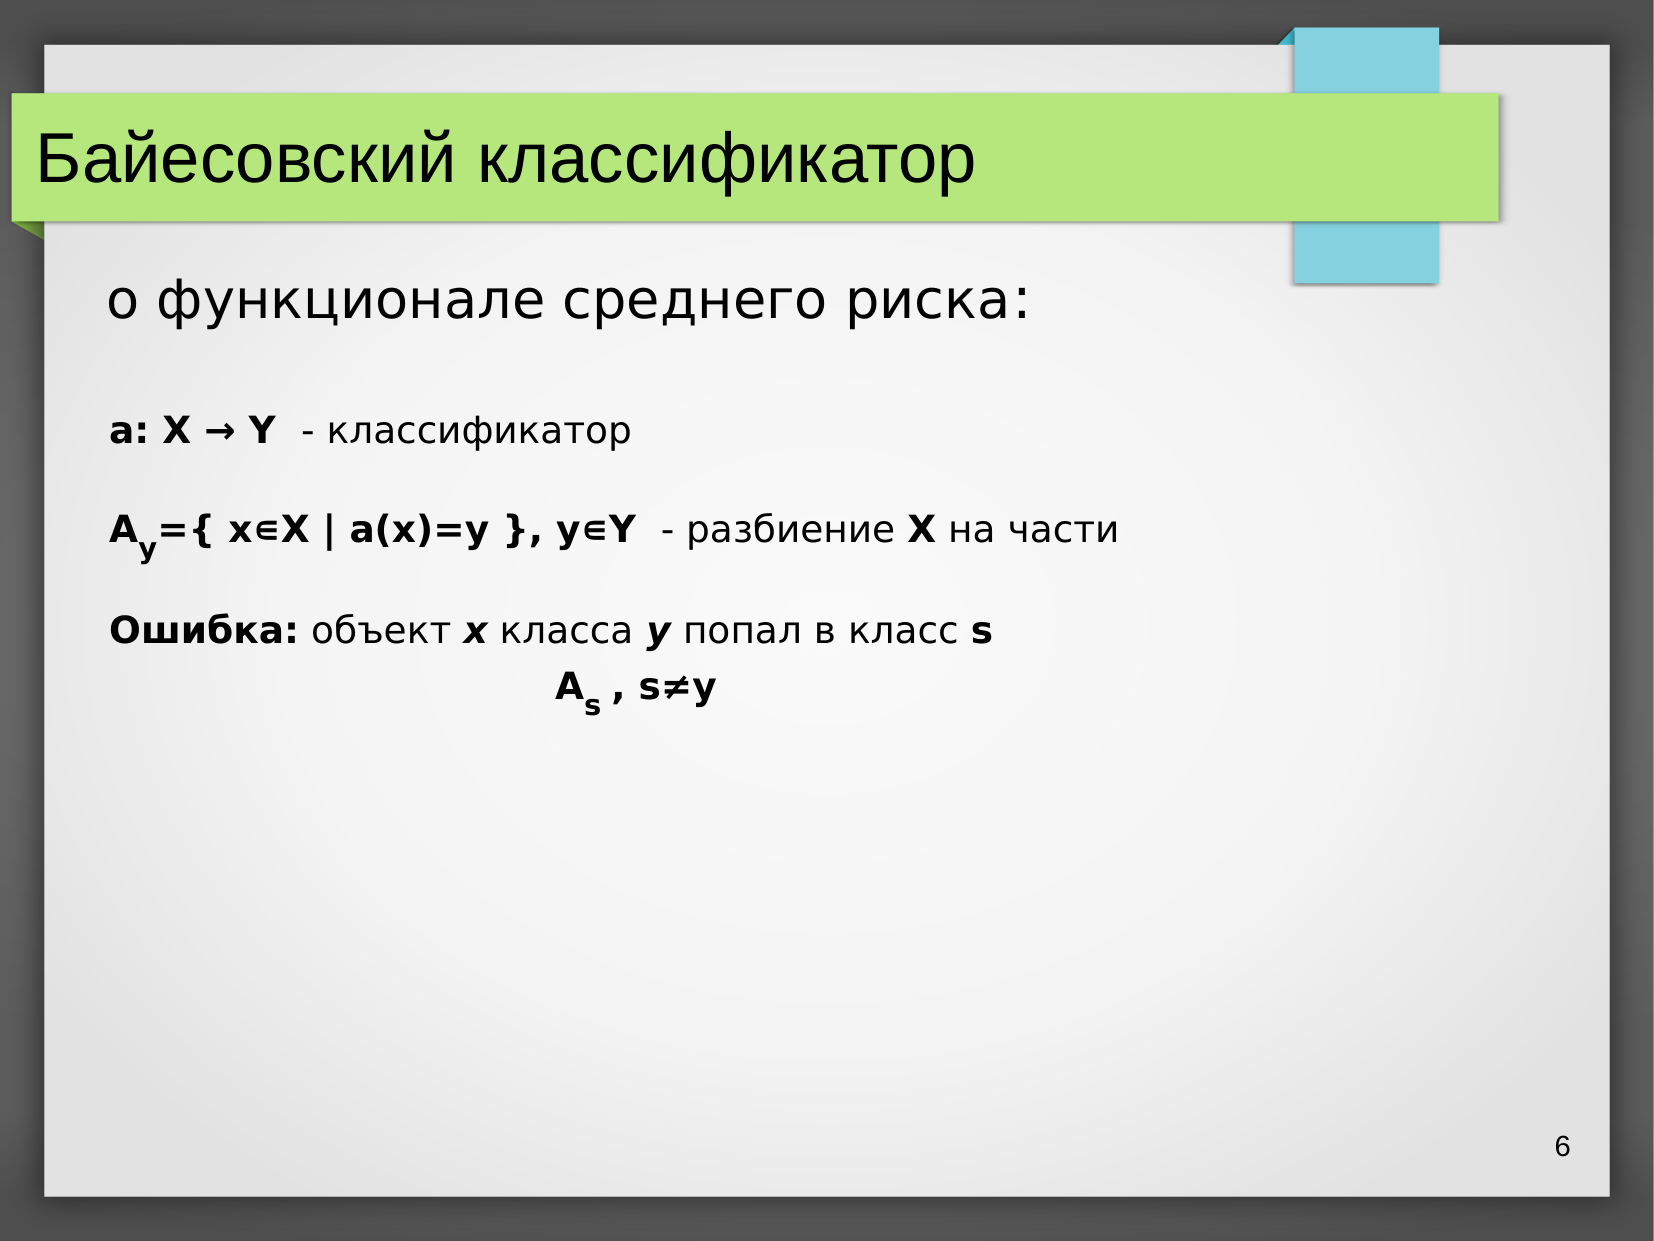

Байесовский классификатор
# о функционале среднего риска:
a: X → Y - классификатор
Ay={ x∊X | a(x)=y }, y∊Y - разбиение Х на части
Ошибка: объект x класса y попал в класс s
 As , s≠y
6